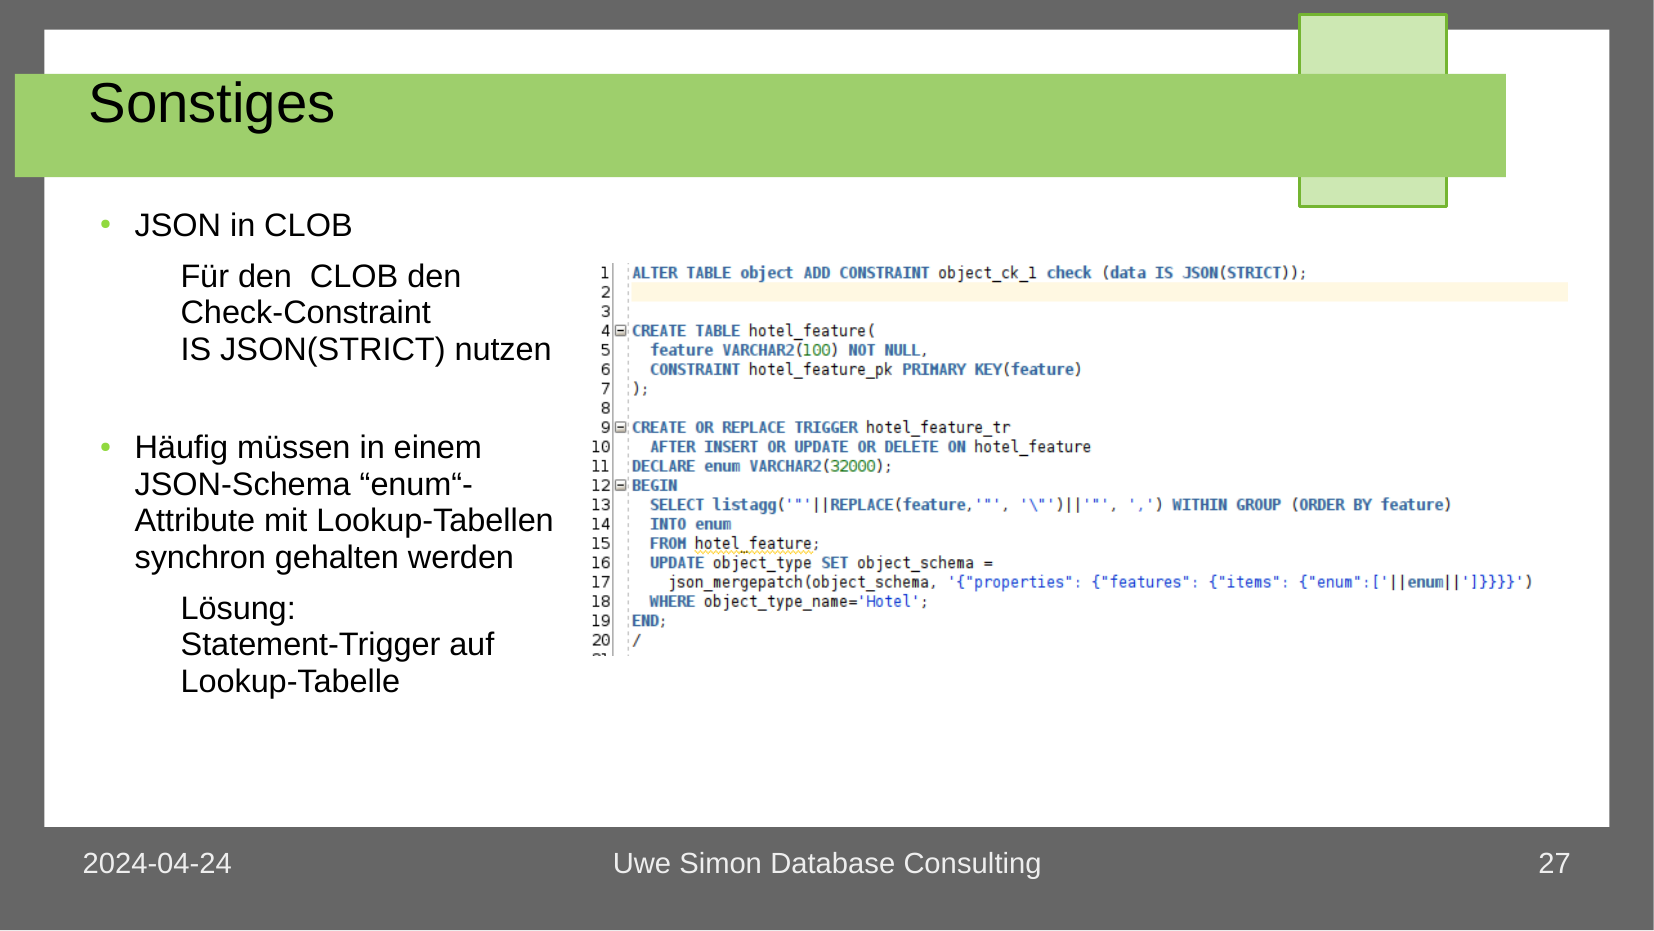

# Sonstiges
JSON in CLOB
Für den CLOB den Check-Constraint
IS JSON(STRICT) nutzen
Häufig müssen in einem JSON-Schema “enum“-Attribute mit Lookup-Tabellen synchron gehalten werden
Lösung:
Statement-Trigger auf Lookup-Tabelle
2024-04-24
Uwe Simon Database Consulting
27